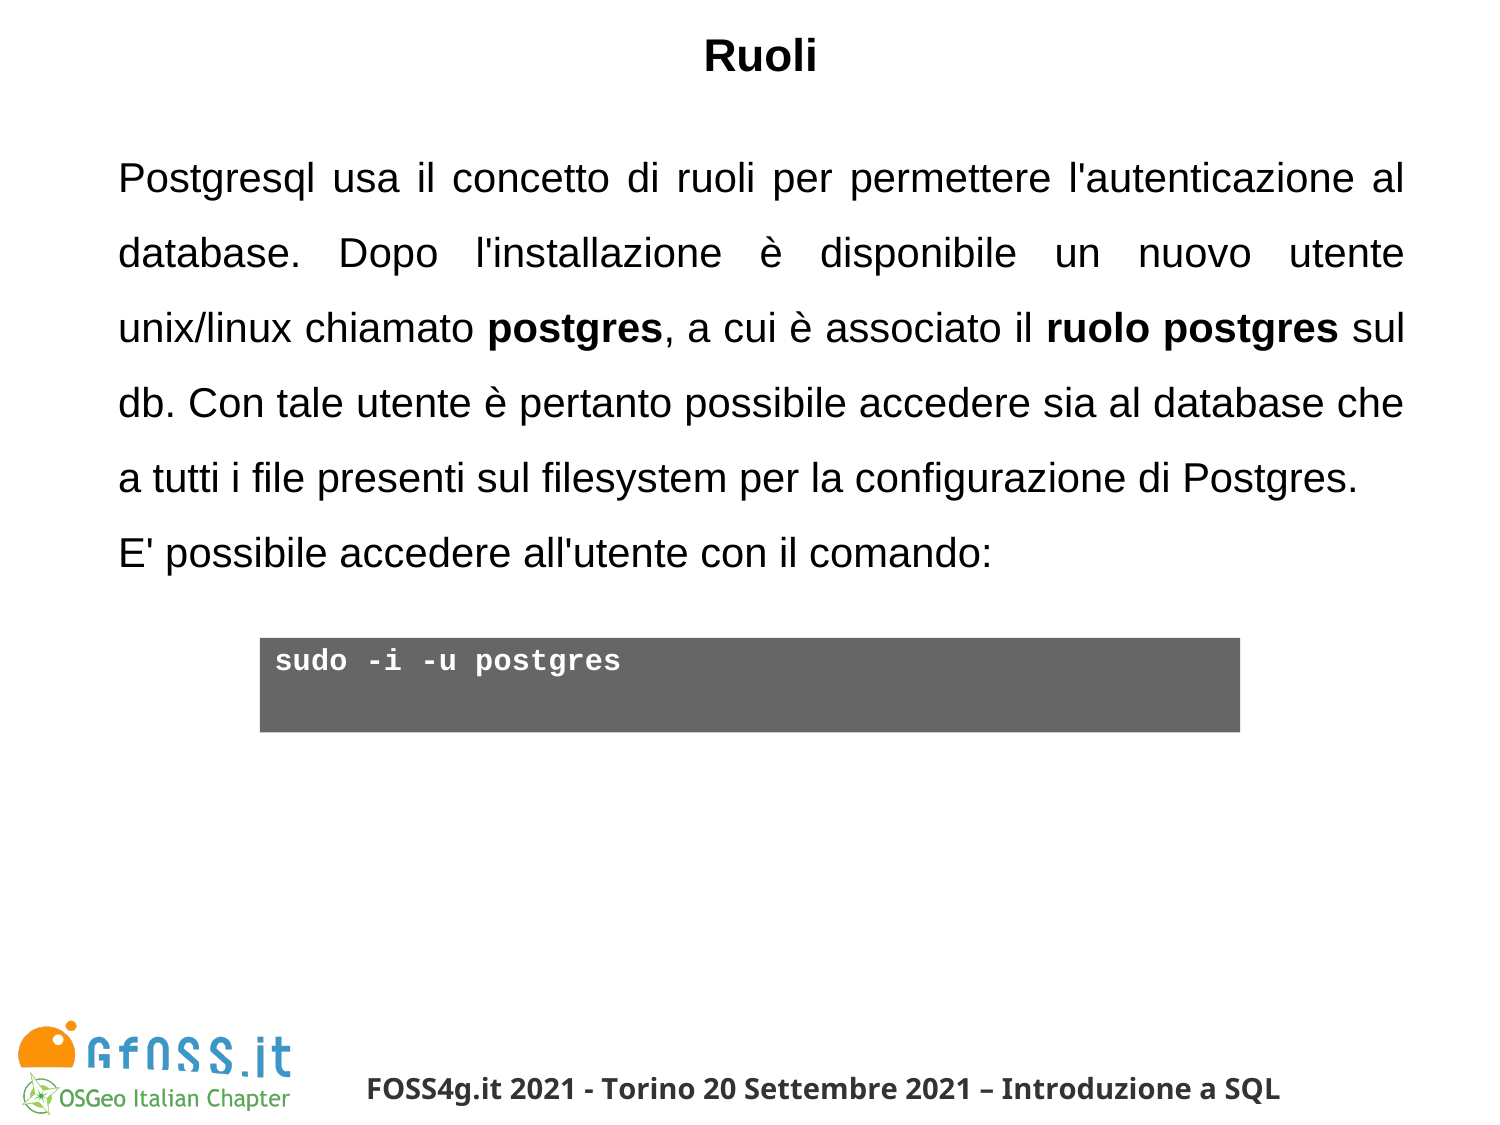

# Ruoli
Postgresql usa il concetto di ruoli per permettere l'autenticazione al database. Dopo l'installazione è disponibile un nuovo utente unix/linux chiamato postgres, a cui è associato il ruolo postgres sul db. Con tale utente è pertanto possibile accedere sia al database che a tutti i file presenti sul filesystem per la configurazione di Postgres.
E' possibile accedere all'utente con il comando:
sudo -i -u postgres